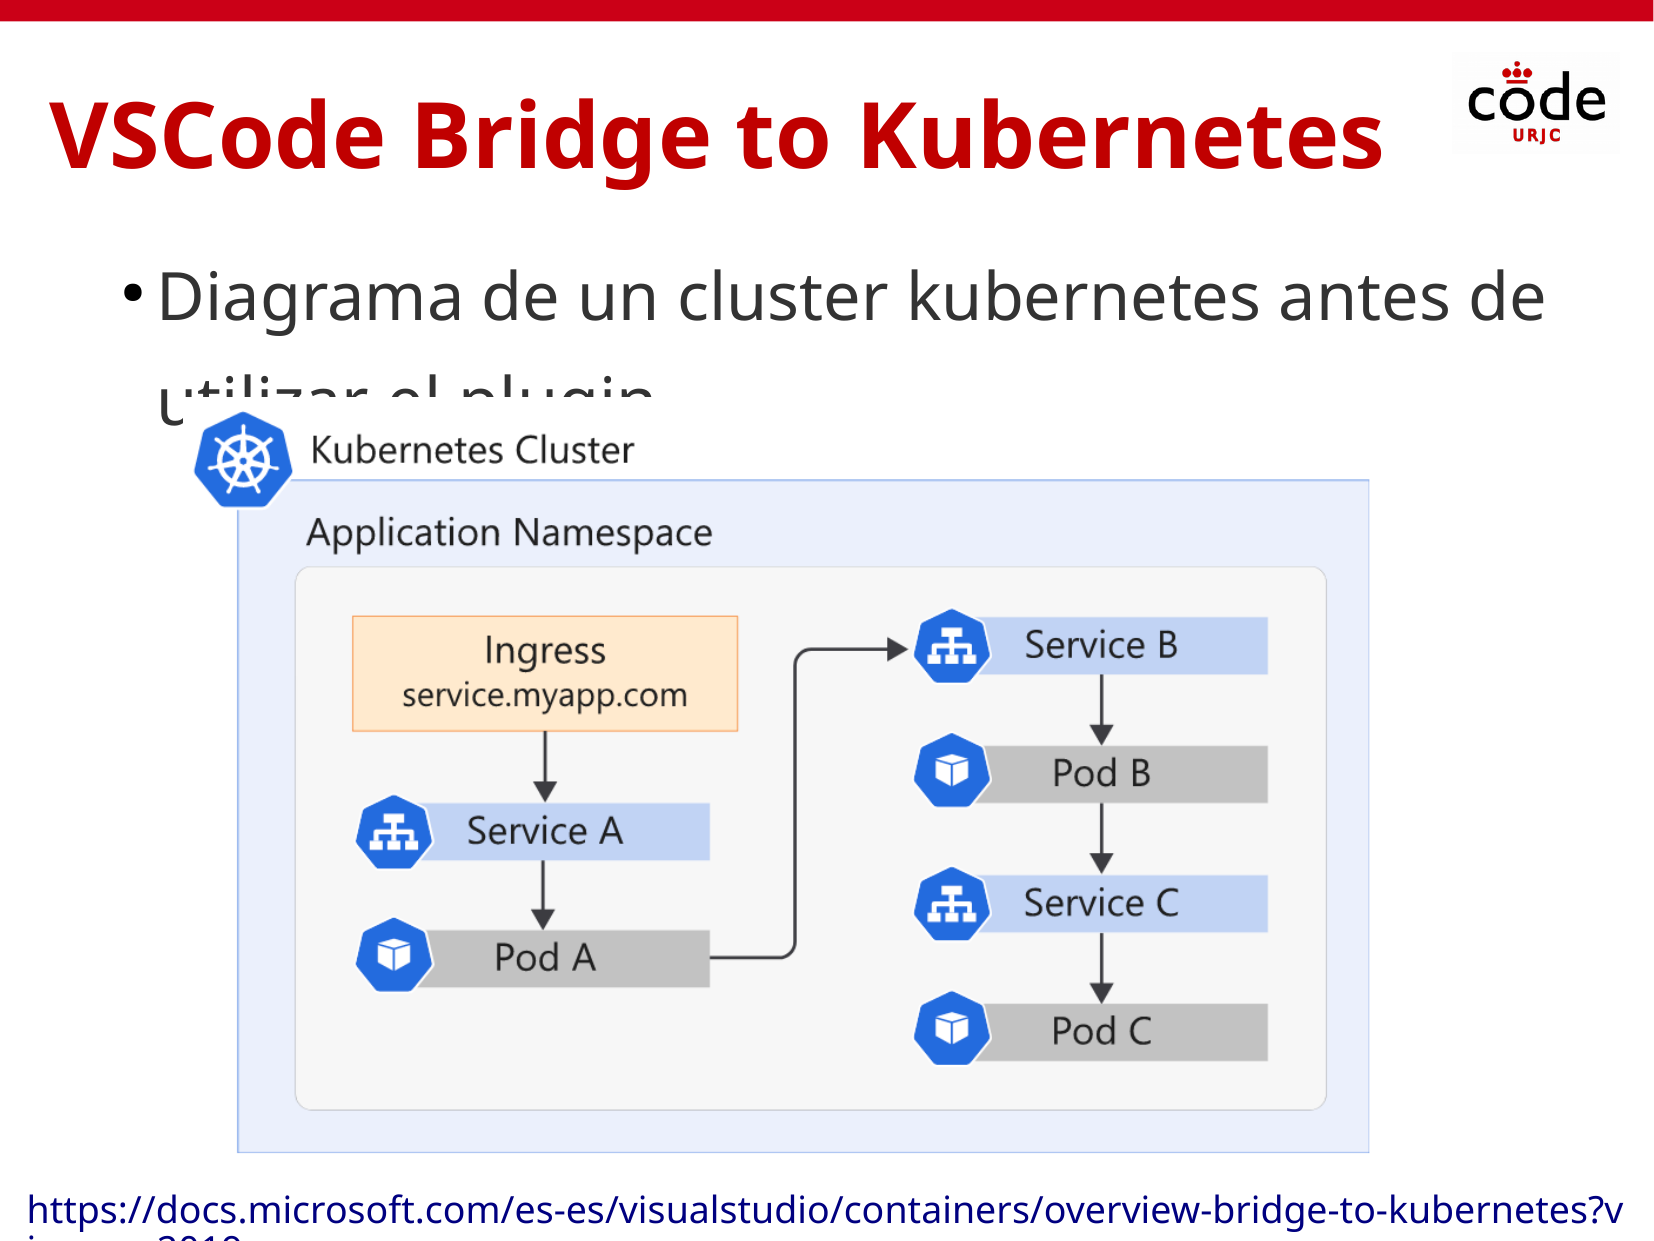

# VSCode Bridge to Kubernetes
Diagrama de un cluster kubernetes antes de utilizar el plugin
https://docs.microsoft.com/es-es/visualstudio/containers/overview-bridge-to-kubernetes?view=vs-2019